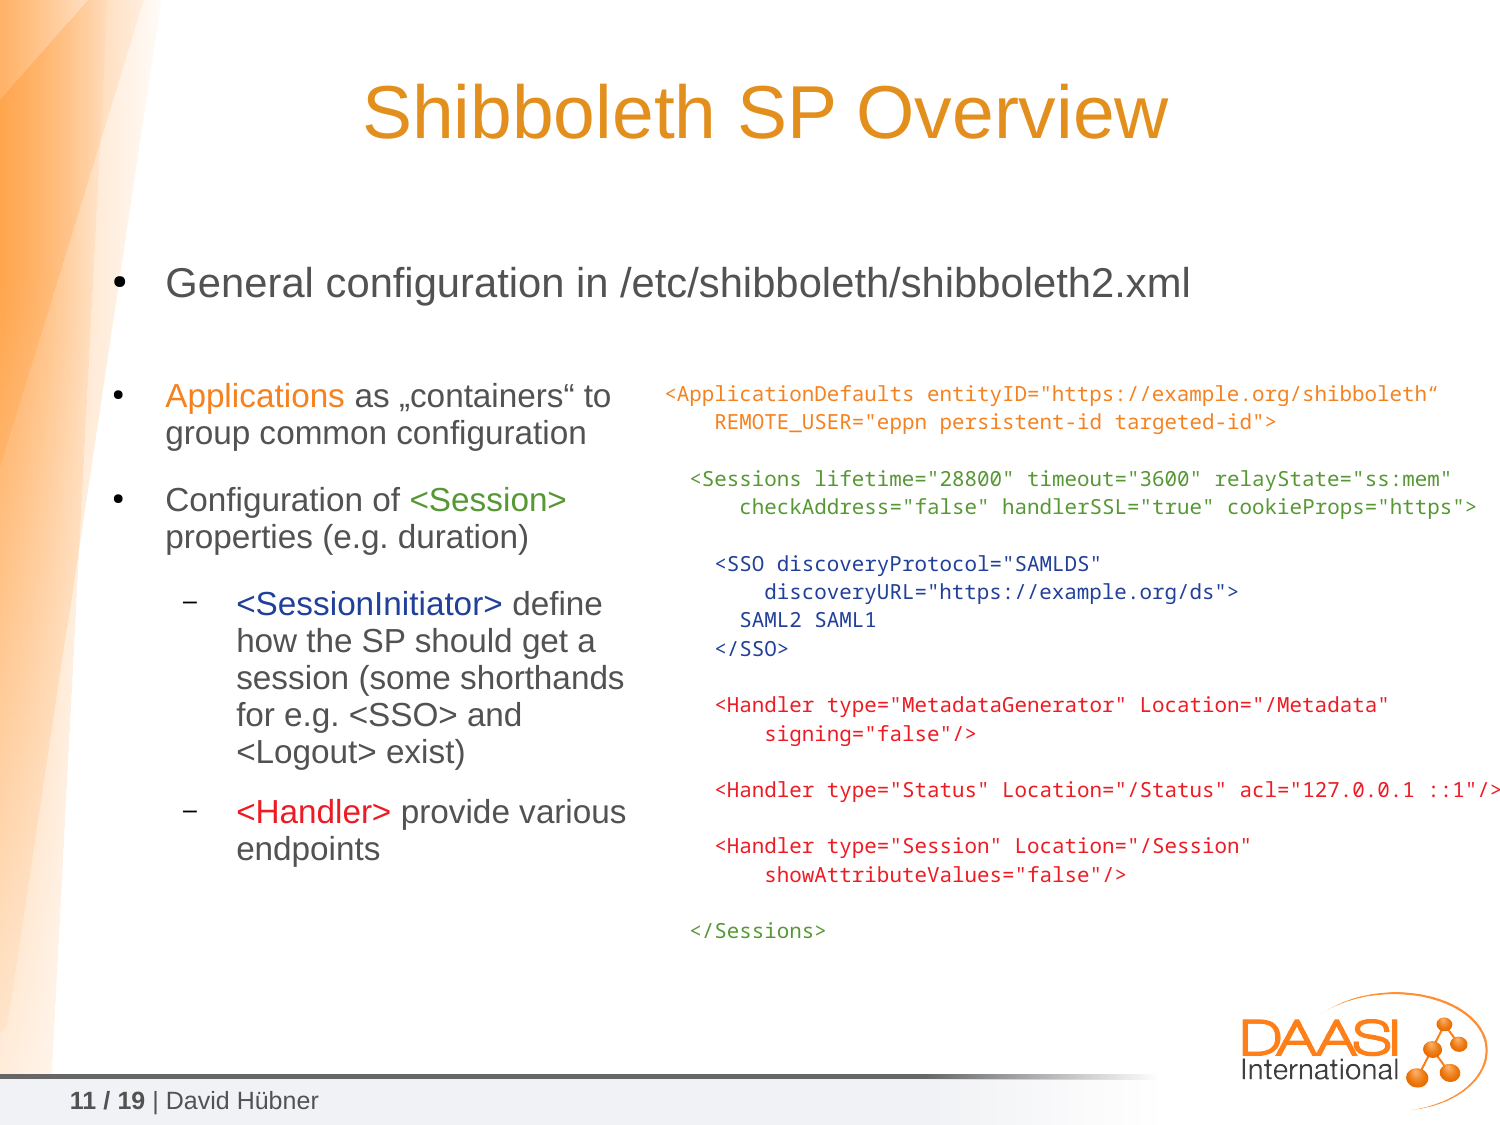

# Shibboleth SP Overview
General configuration in /etc/shibboleth/shibboleth2.xml
<ApplicationDefaults entityID="https://example.org/shibboleth“
 REMOTE_USER="eppn persistent-id targeted-id">
 <Sessions lifetime="28800" timeout="3600" relayState="ss:mem"
 checkAddress="false" handlerSSL="true" cookieProps="https">
 <SSO discoveryProtocol="SAMLDS"
 discoveryURL="https://example.org/ds">
 SAML2 SAML1
 </SSO>
 <Handler type="MetadataGenerator" Location="/Metadata"
 signing="false"/>
 <Handler type="Status" Location="/Status" acl="127.0.0.1 ::1"/>
 <Handler type="Session" Location="/Session"
 showAttributeValues="false"/>
 </Sessions>
Applications as „containers“ to group common configuration
Configuration of <Session> properties (e.g. duration)
<SessionInitiator> define how the SP should get a session (some shorthands for e.g. <SSO> and <Logout> exist)
<Handler> provide various endpoints